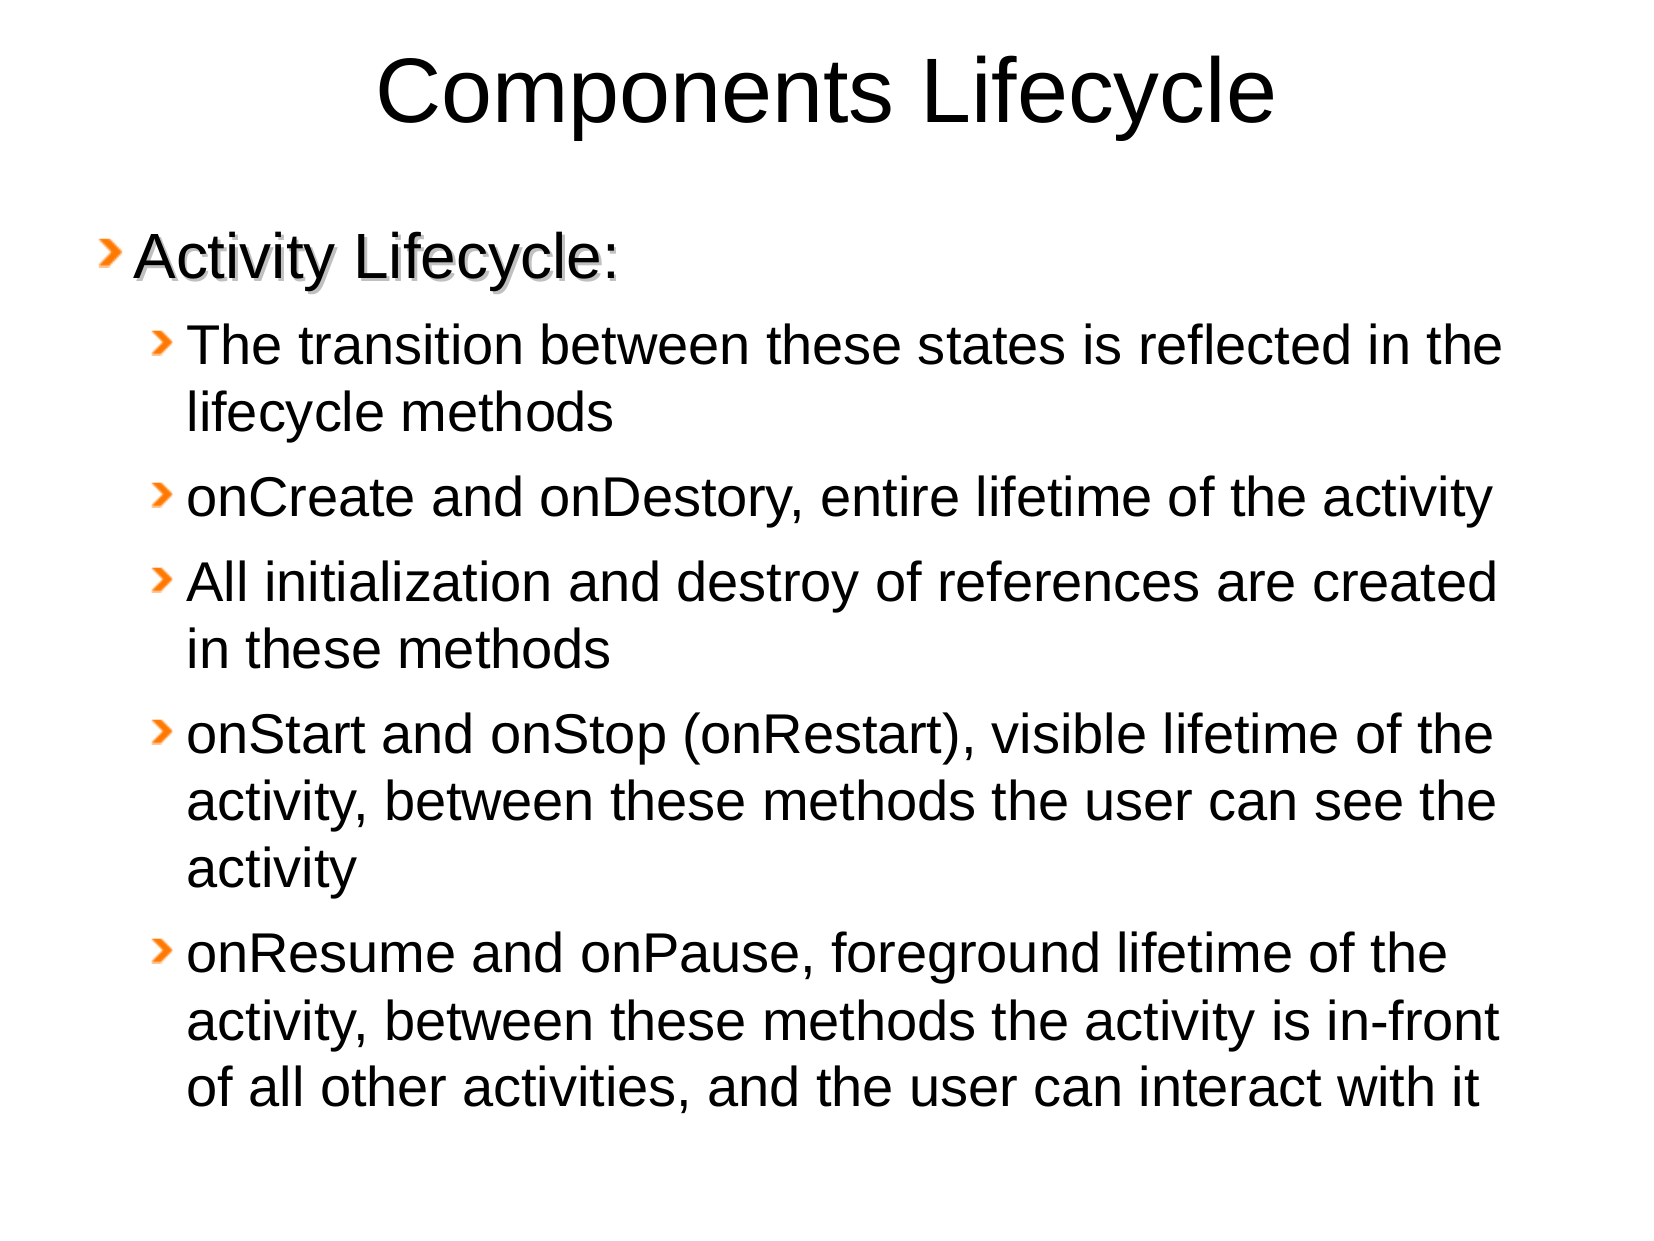

# Components Lifecycle
Activity Lifecycle:
The transition between these states is reflected in the lifecycle methods
onCreate and onDestory, entire lifetime of the activity
All initialization and destroy of references are created in these methods
onStart and onStop (onRestart), visible lifetime of the activity, between these methods the user can see the activity
onResume and onPause, foreground lifetime of the activity, between these methods the activity is in-front of all other activities, and the user can interact with it